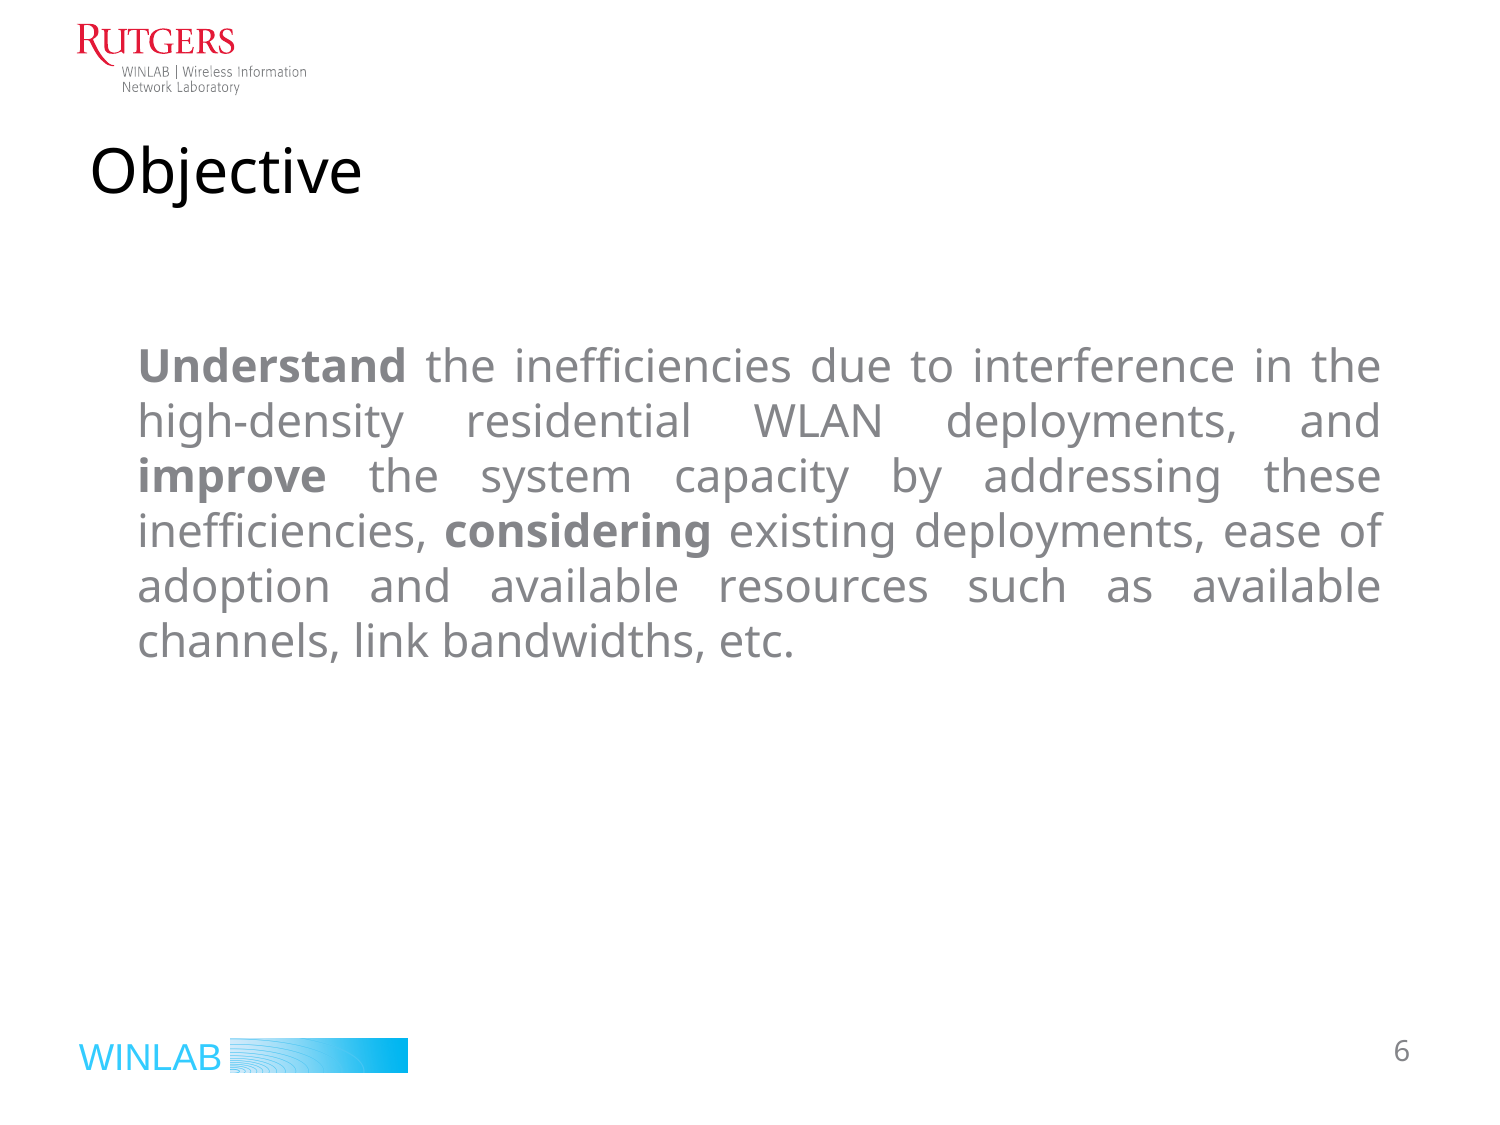

# Objective
Understand the inefficiencies due to interference in the high-density residential WLAN deployments, and improve the system capacity by addressing these inefficiencies, considering existing deployments, ease of adoption and available resources such as available channels, link bandwidths, etc.
6